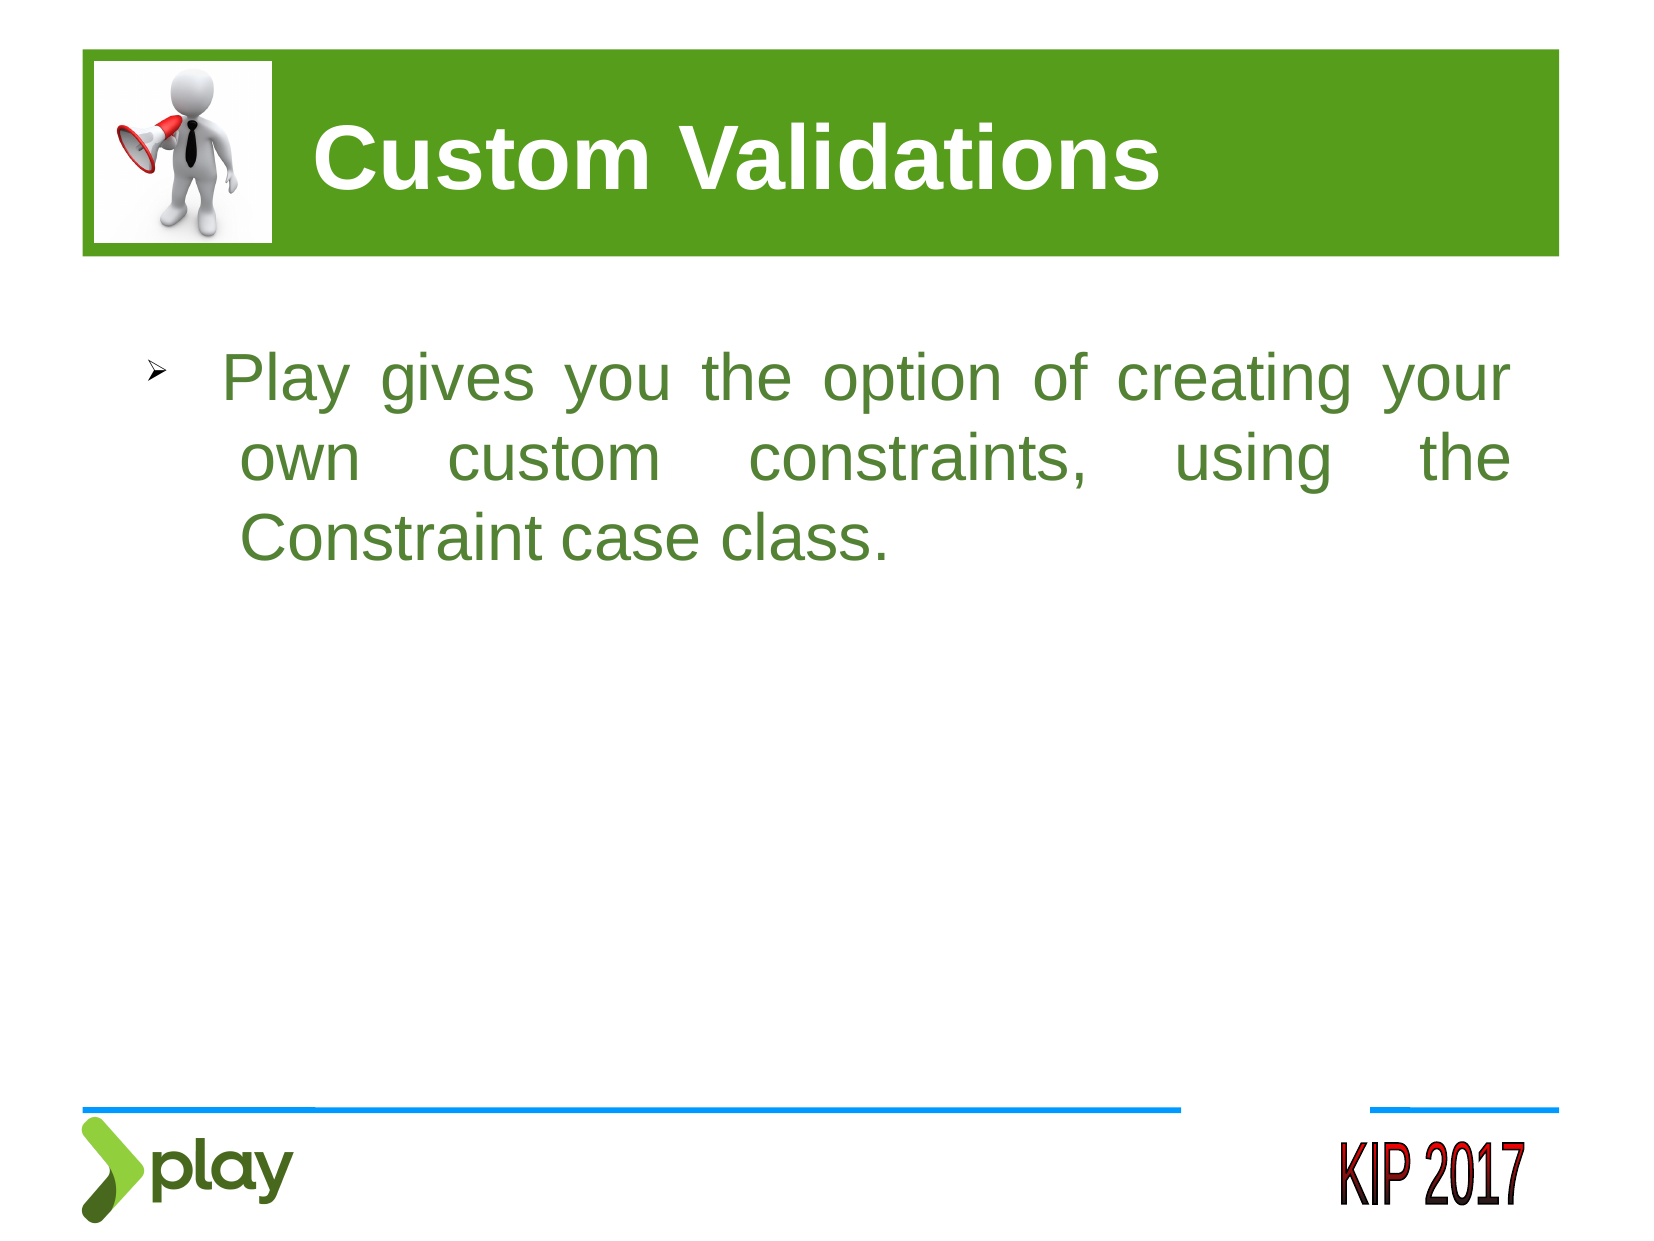

# Custom Validations
 Play gives you the option of creating your own custom constraints, using the Constraint case class.